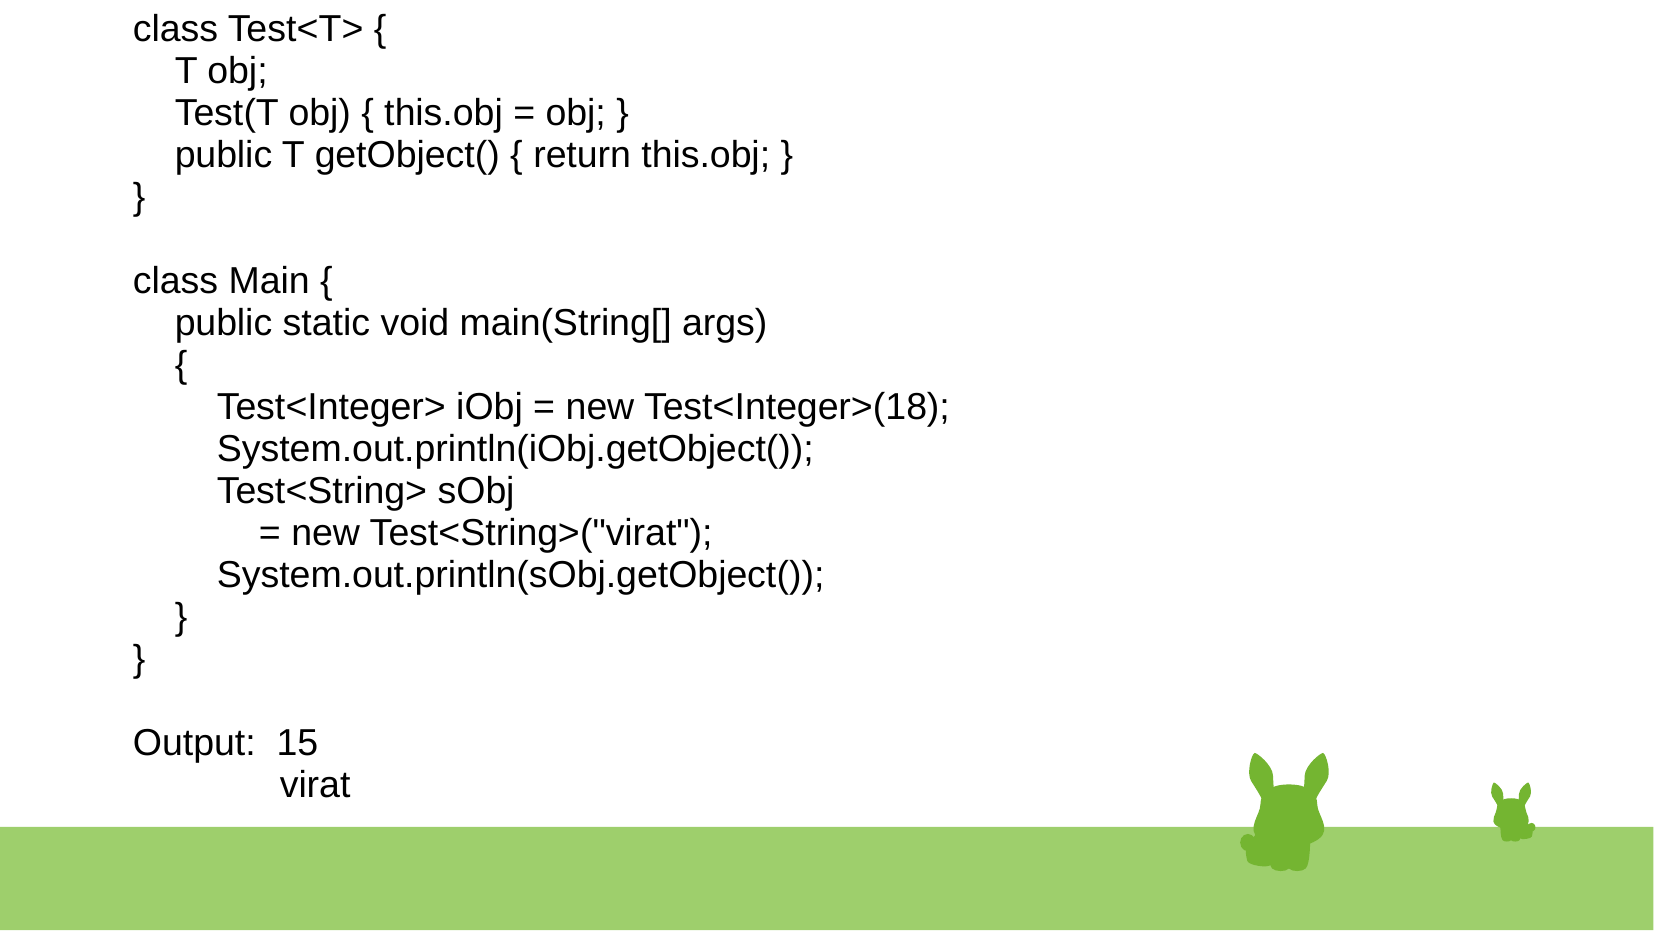

class Test<T> {
 T obj;
 Test(T obj) { this.obj = obj; }
 public T getObject() { return this.obj; }
}
class Main {
 public static void main(String[] args)
 {
 Test<Integer> iObj = new Test<Integer>(18);
 System.out.println(iObj.getObject());
 Test<String> sObj
 = new Test<String>("virat");
 System.out.println(sObj.getObject());
 }
}
Output: 15
 virat